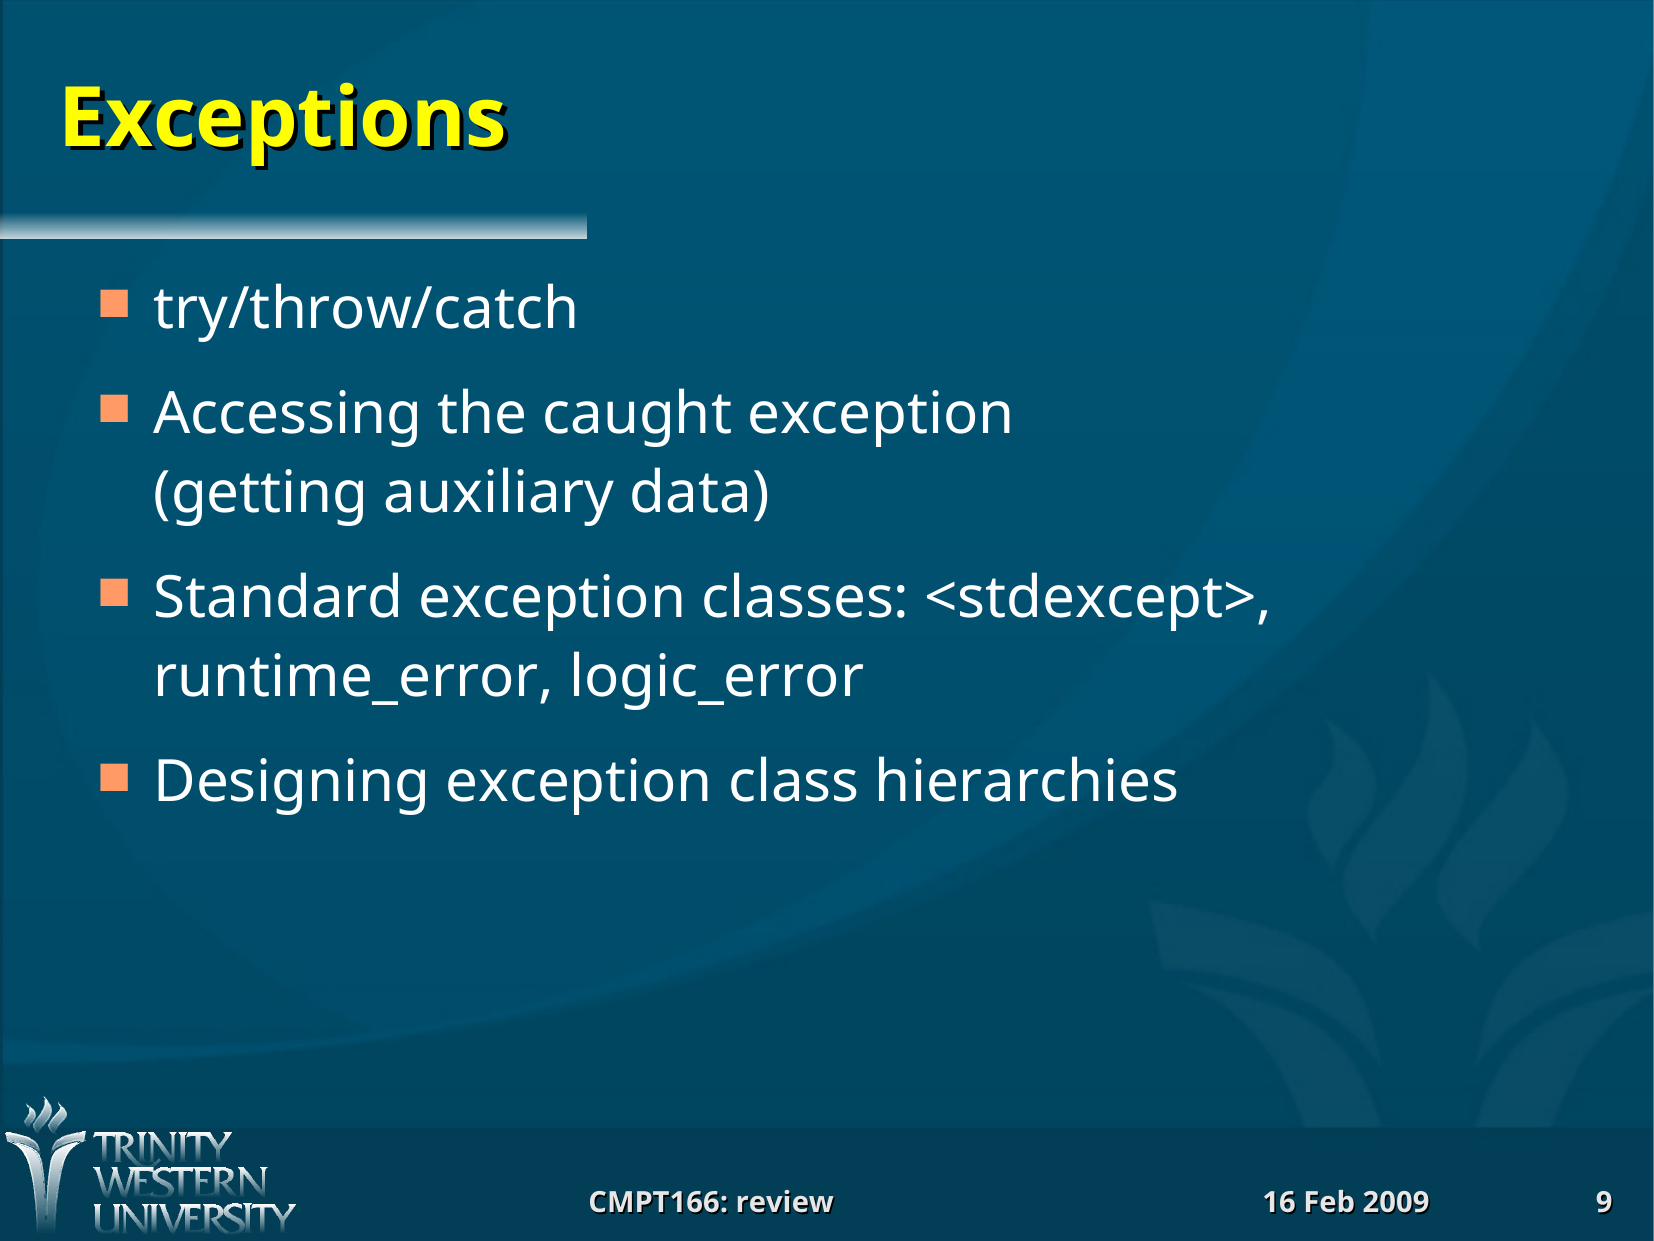

# Exceptions
try/throw/catch
Accessing the caught exception
(getting auxiliary data)
Standard exception classes: <stdexcept>, runtime_error, logic_error
Designing exception class hierarchies
CMPT166: review
16 Feb 2009
9